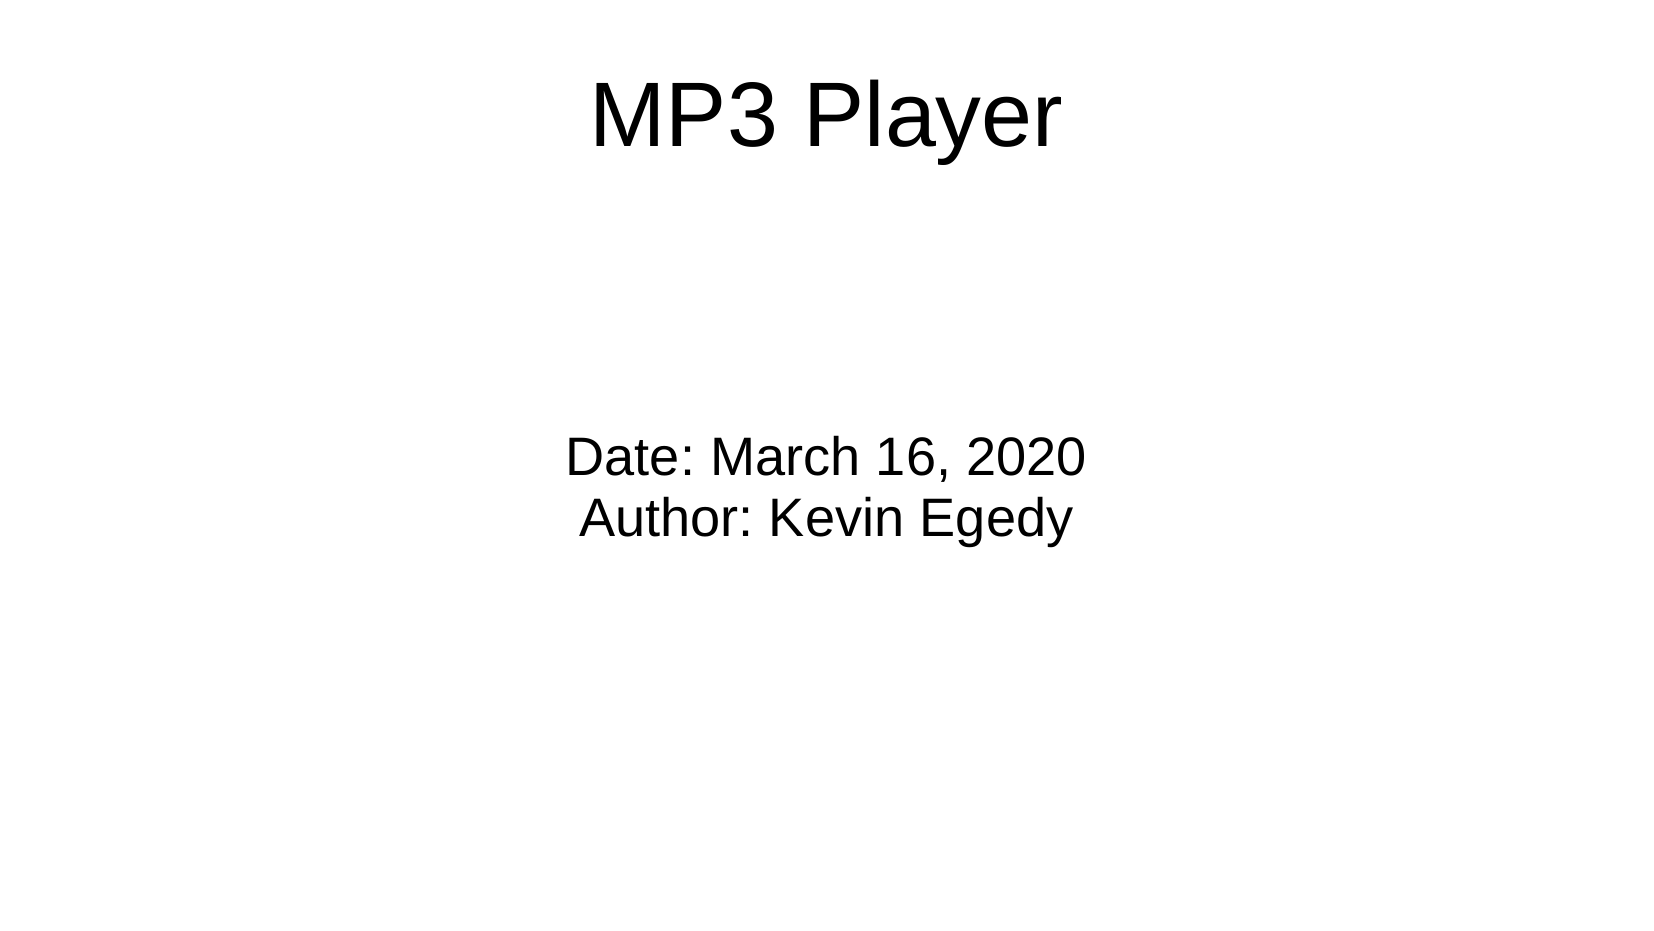

# MP3 Player
Date: March 16, 2020
Author: Kevin Egedy